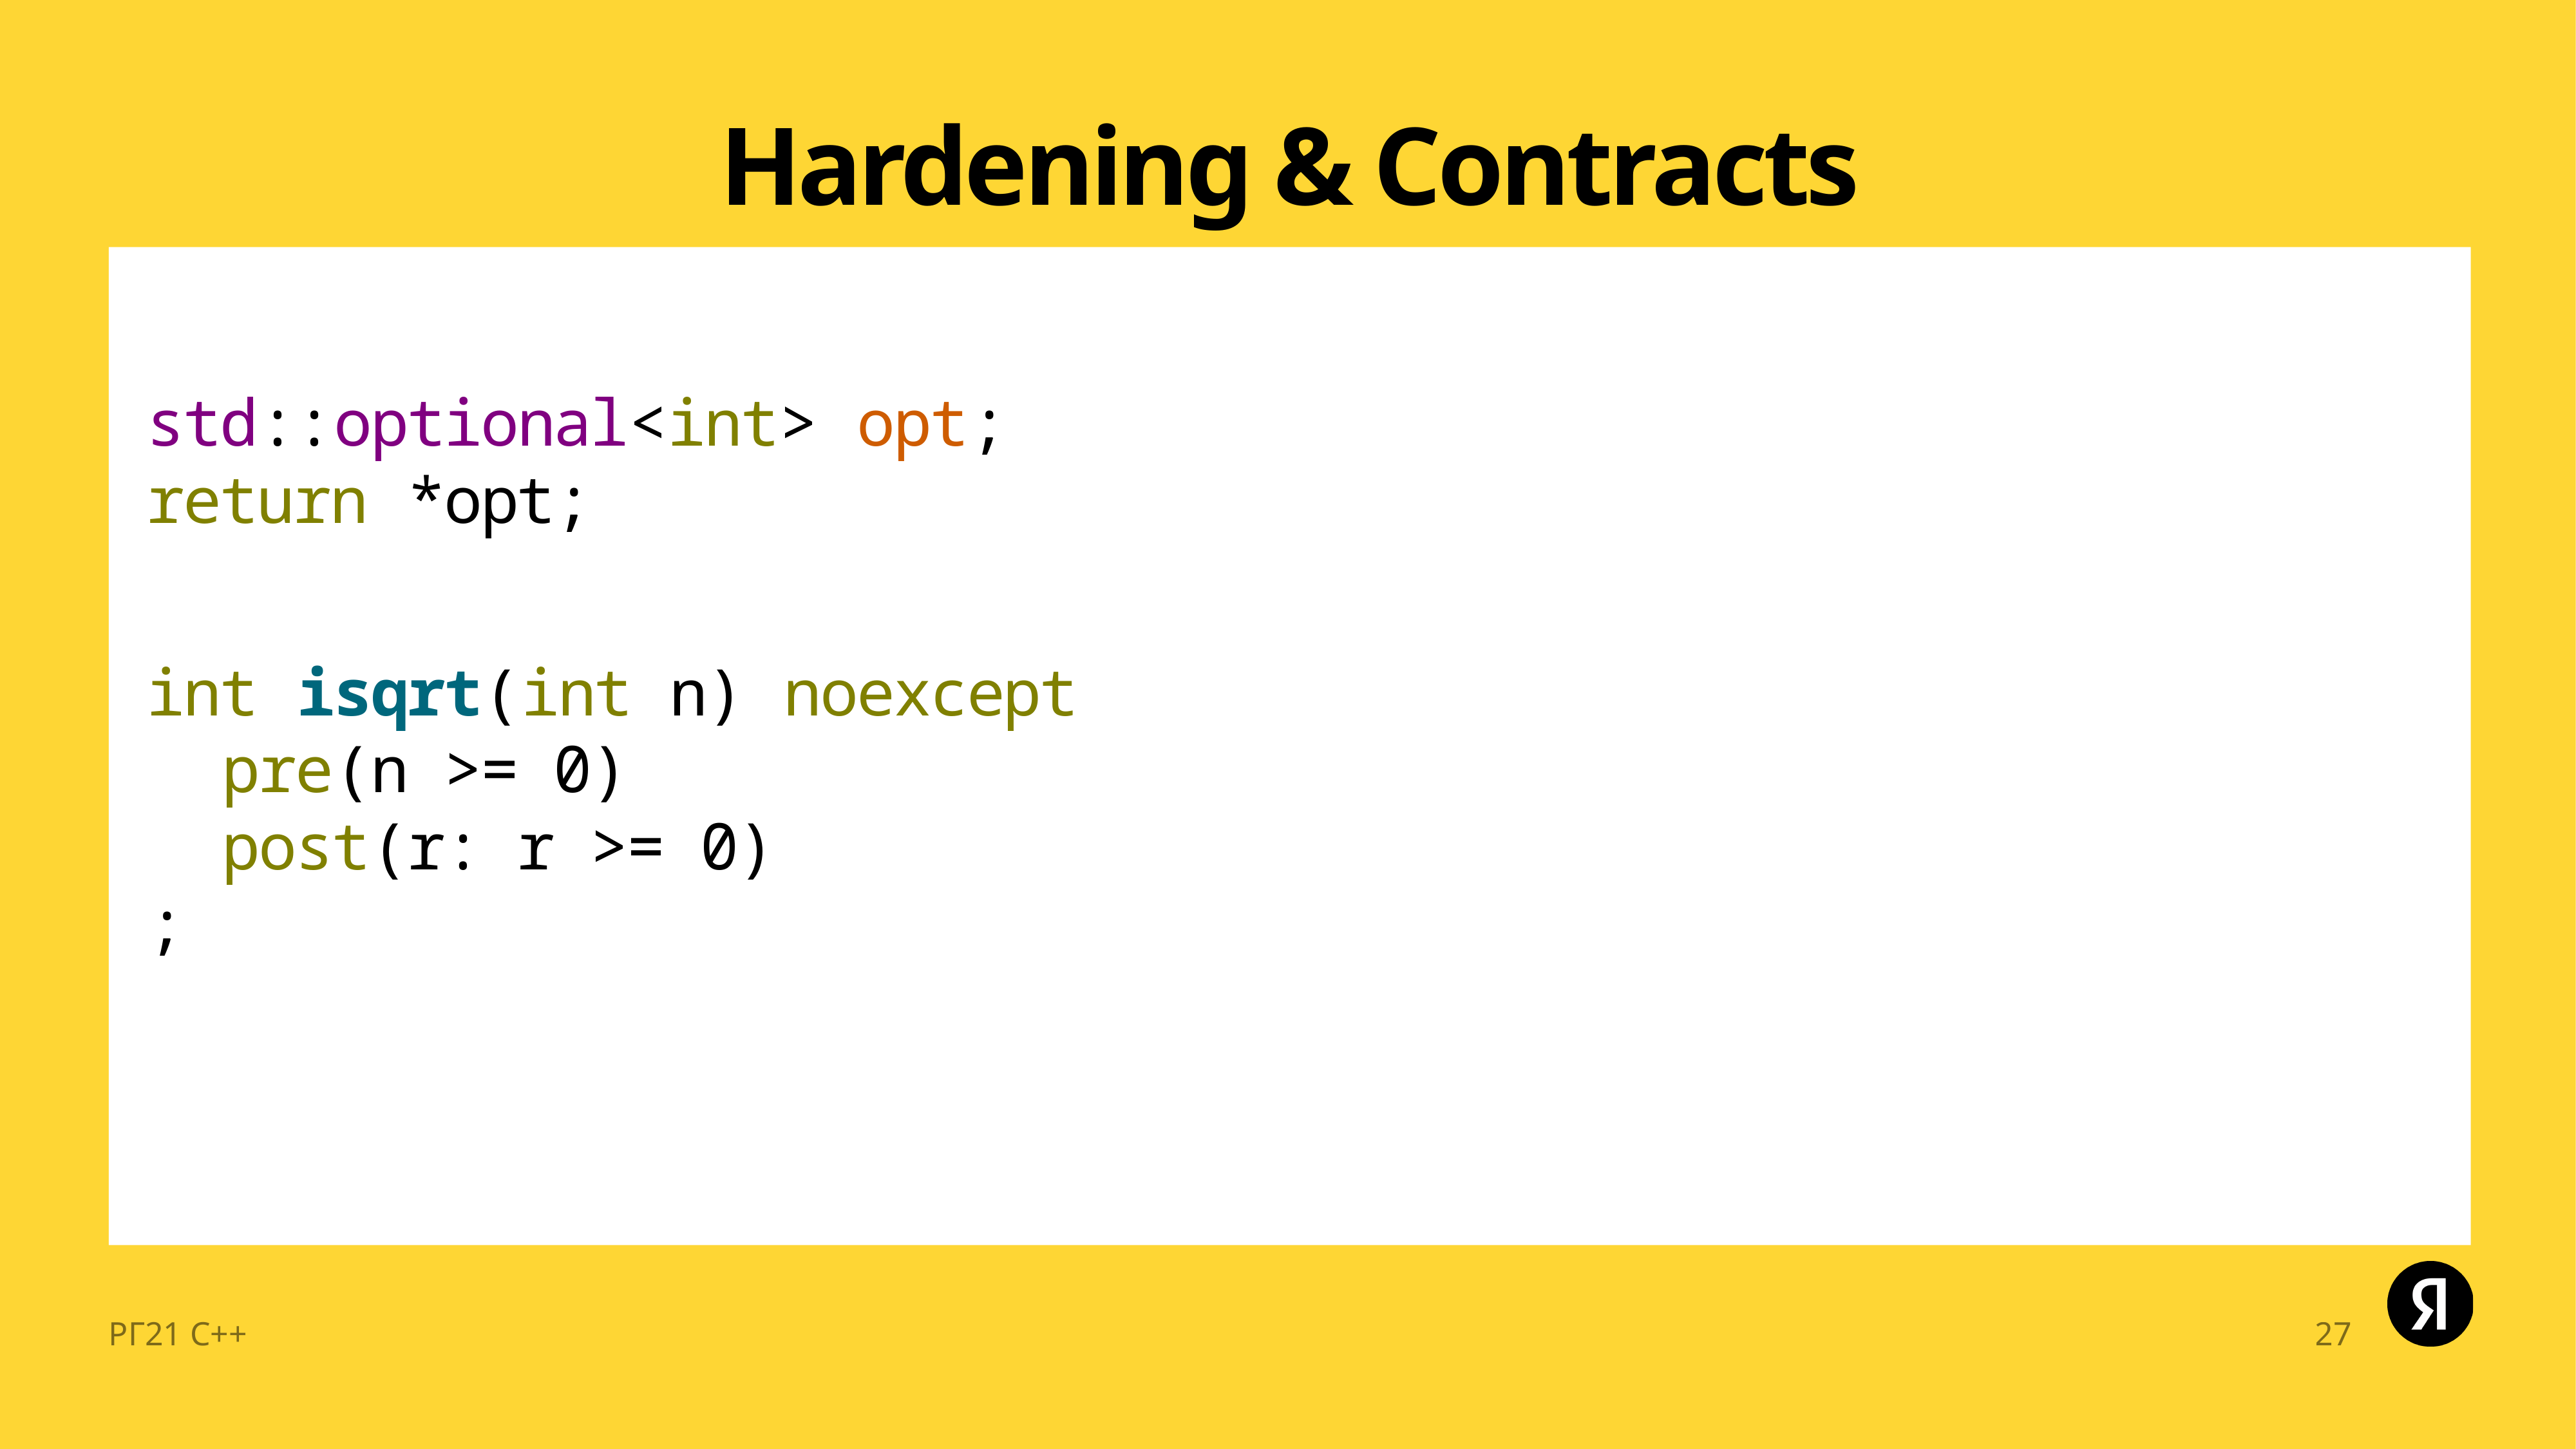

Hardening & Contracts
# std::optional<int> opt;
return *opt;
int isqrt(int n) noexcept
 pre(n >= 0)
 post(r: r >= 0)
;
РГ21 C++
27